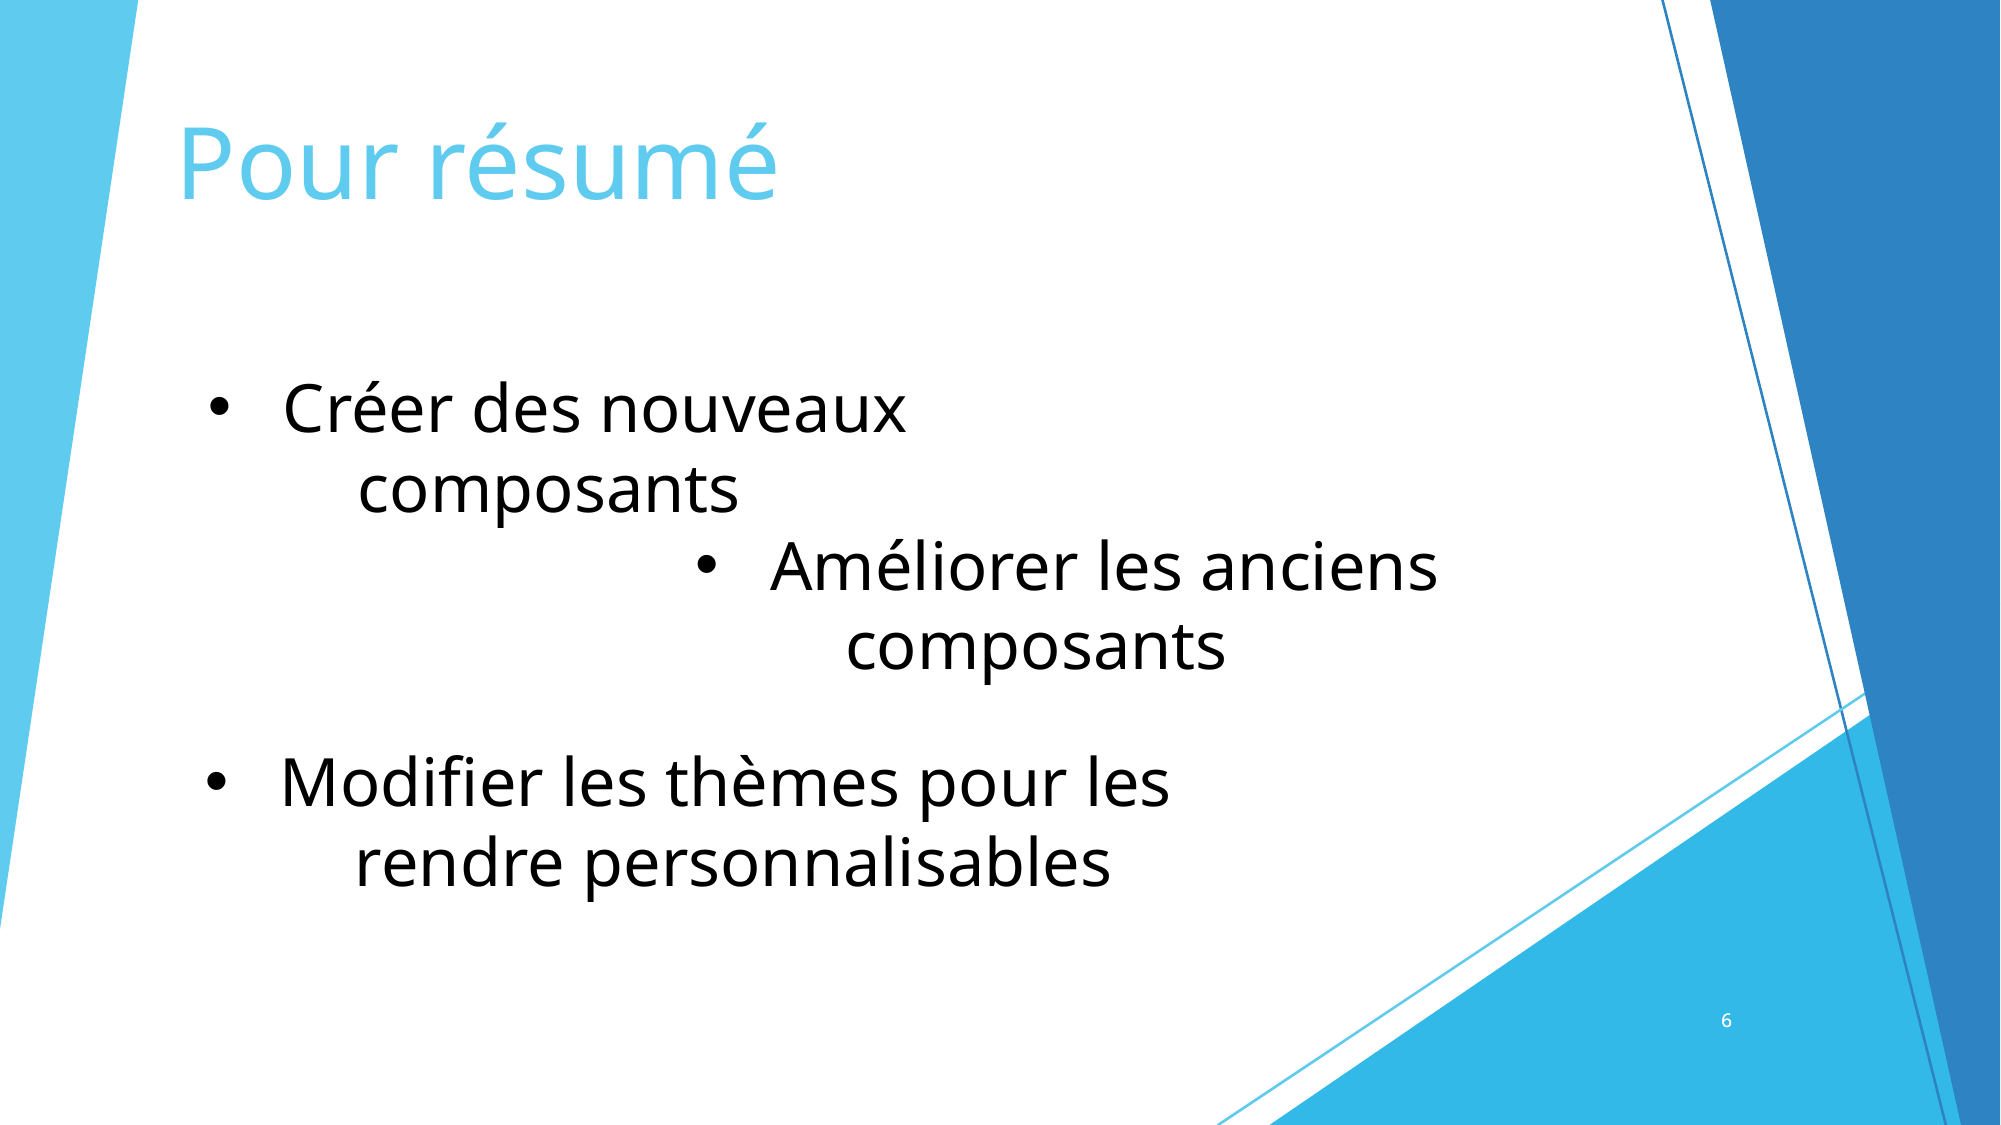

# Pour résumé
Créer des nouveaux composants
Améliorer les anciens composants
Modifier les thèmes pour les rendre personnalisables